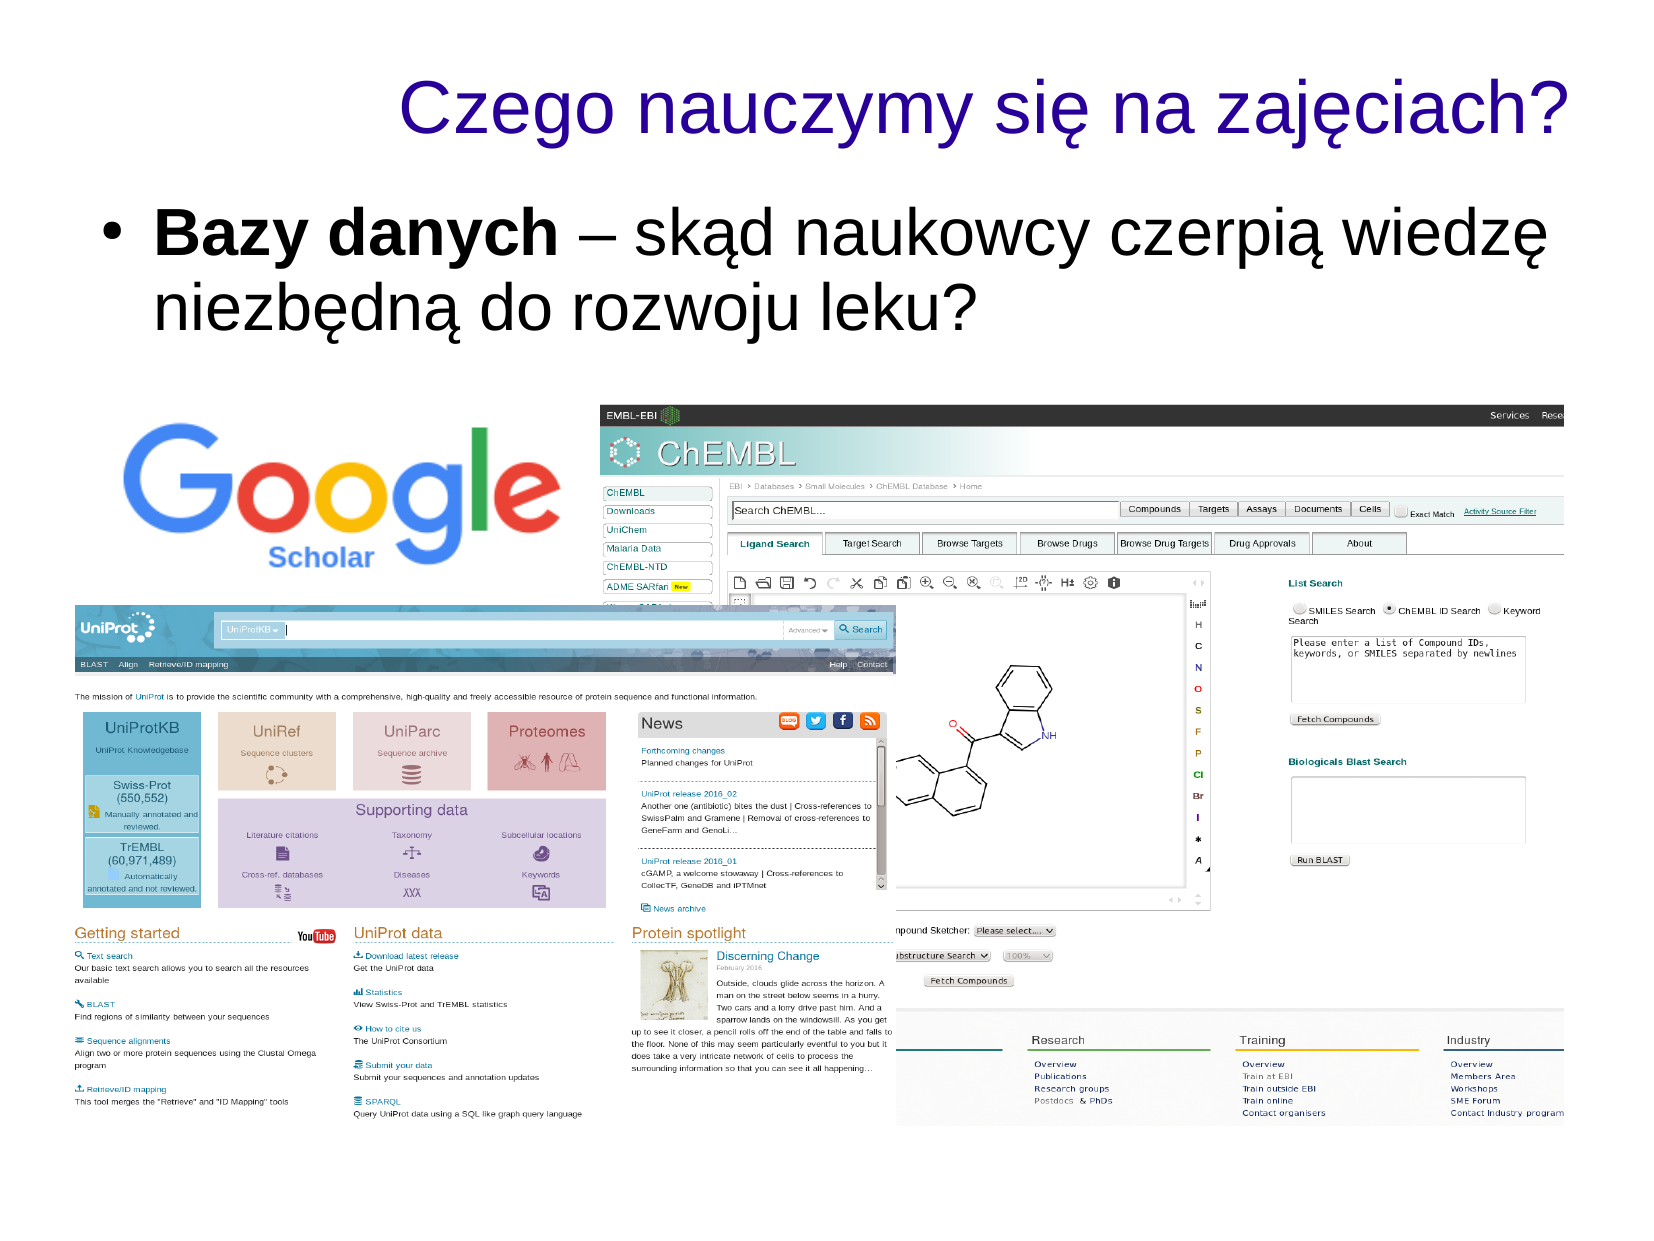

# Czego nauczymy się na zajęciach?
Bazy danych – skąd naukowcy czerpią wiedzę niezbędną do rozwoju leku?